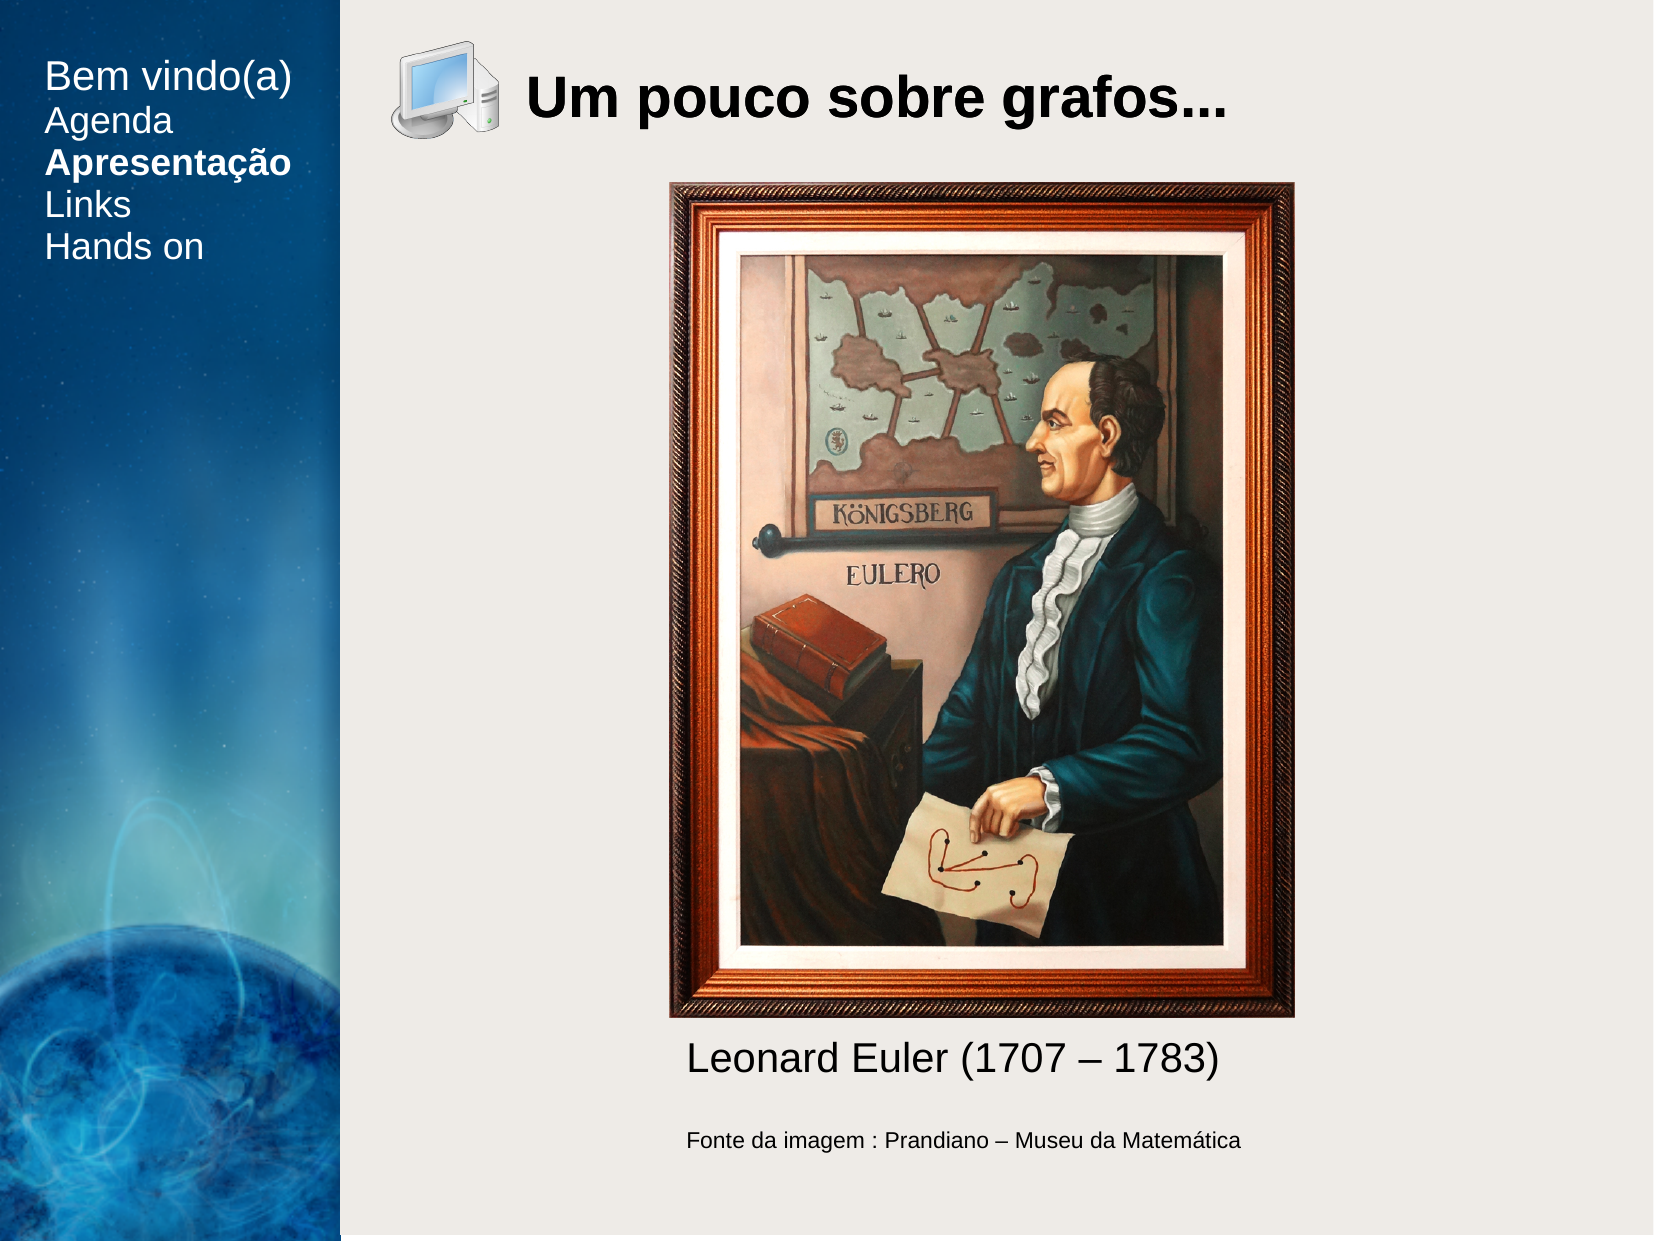

Bem vindo(a)
Agenda
Apresentação
Links
Hands on
# Agenda
Um pouco sobre grafos...
Um pouco sobre grafos...
Leonard Euler (1707 – 1783)
Fonte da imagem : Prandiano – Museu da Matemática